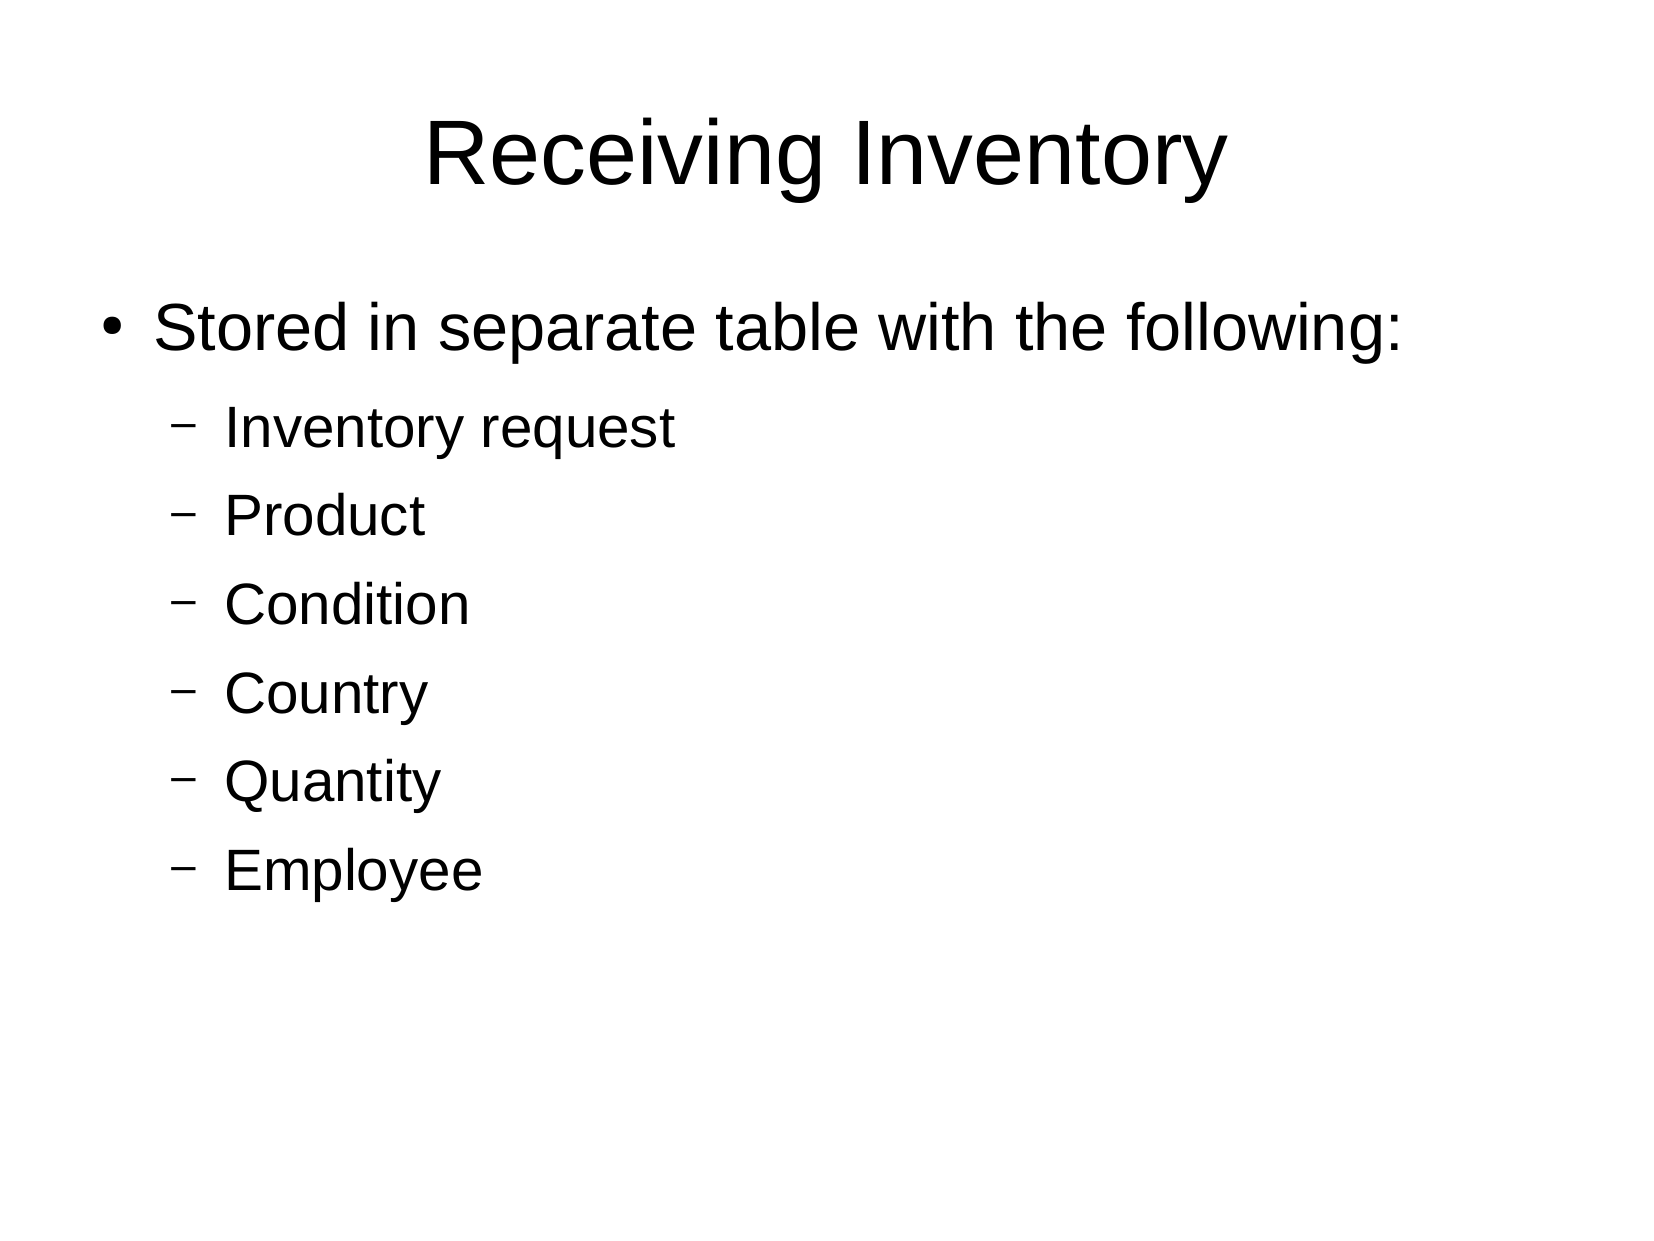

# Receiving Inventory
Stored in separate table with the following:
Inventory request
Product
Condition
Country
Quantity
Employee